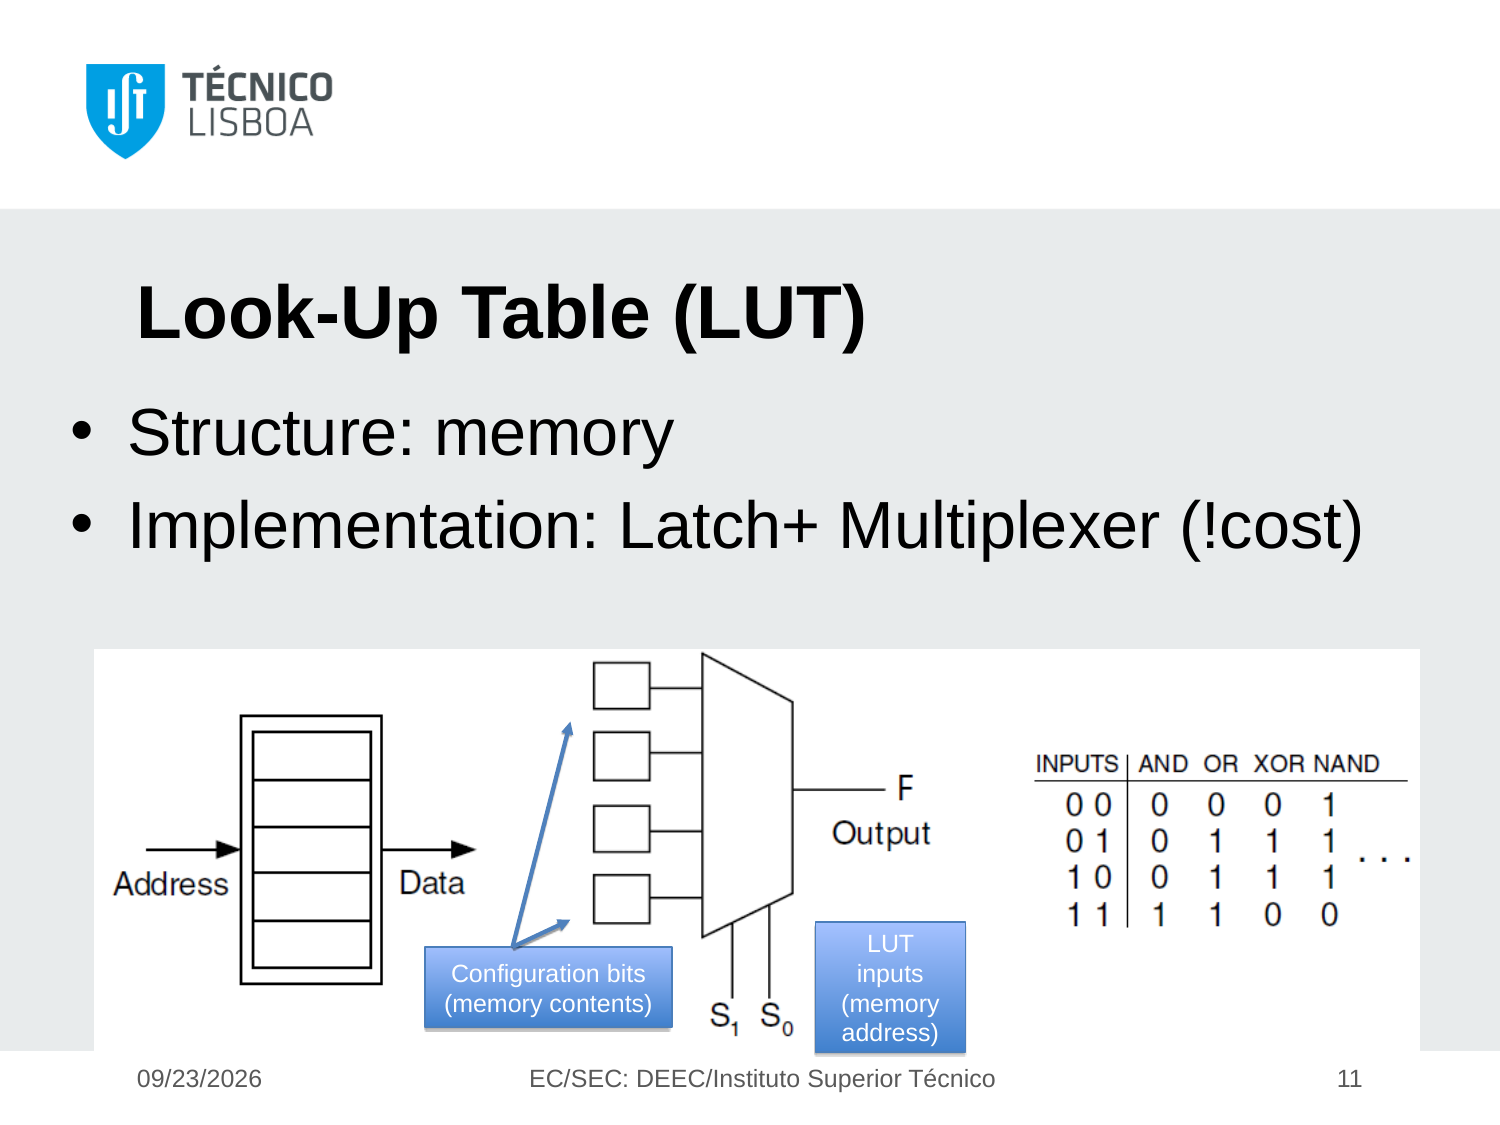

# Look-Up Table (LUT)
Structure: memory
Implementation: Latch+ Multiplexer (!cost)
LUT inputs
(memory address)
Configuration bits (memory contents)
EC/SEC: DEEC/Instituto Superior Técnico